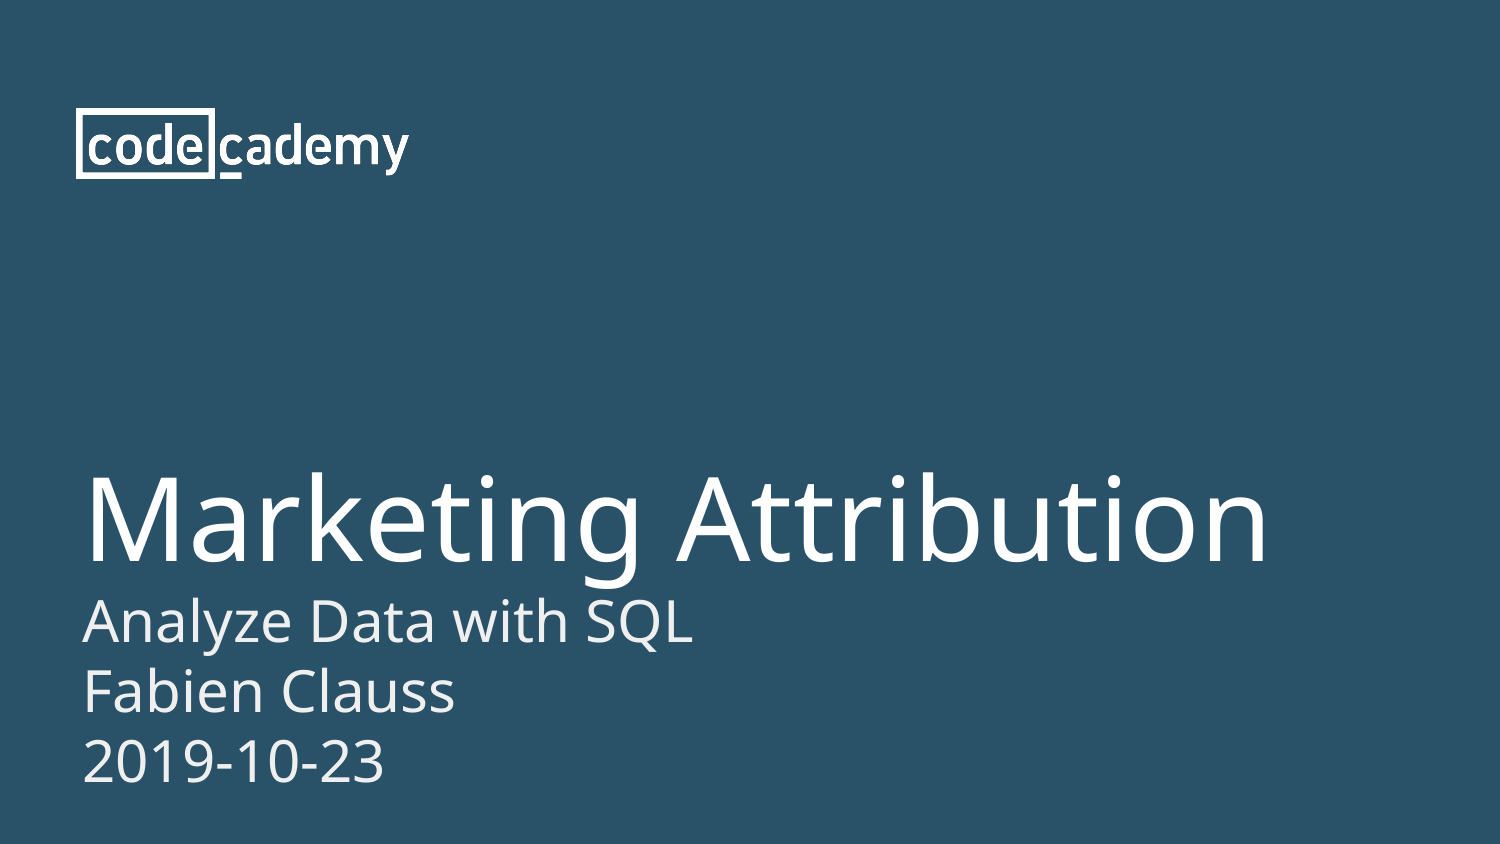

Marketing Attribution
Analyze Data with SQL
Fabien Clauss
2019-10-23